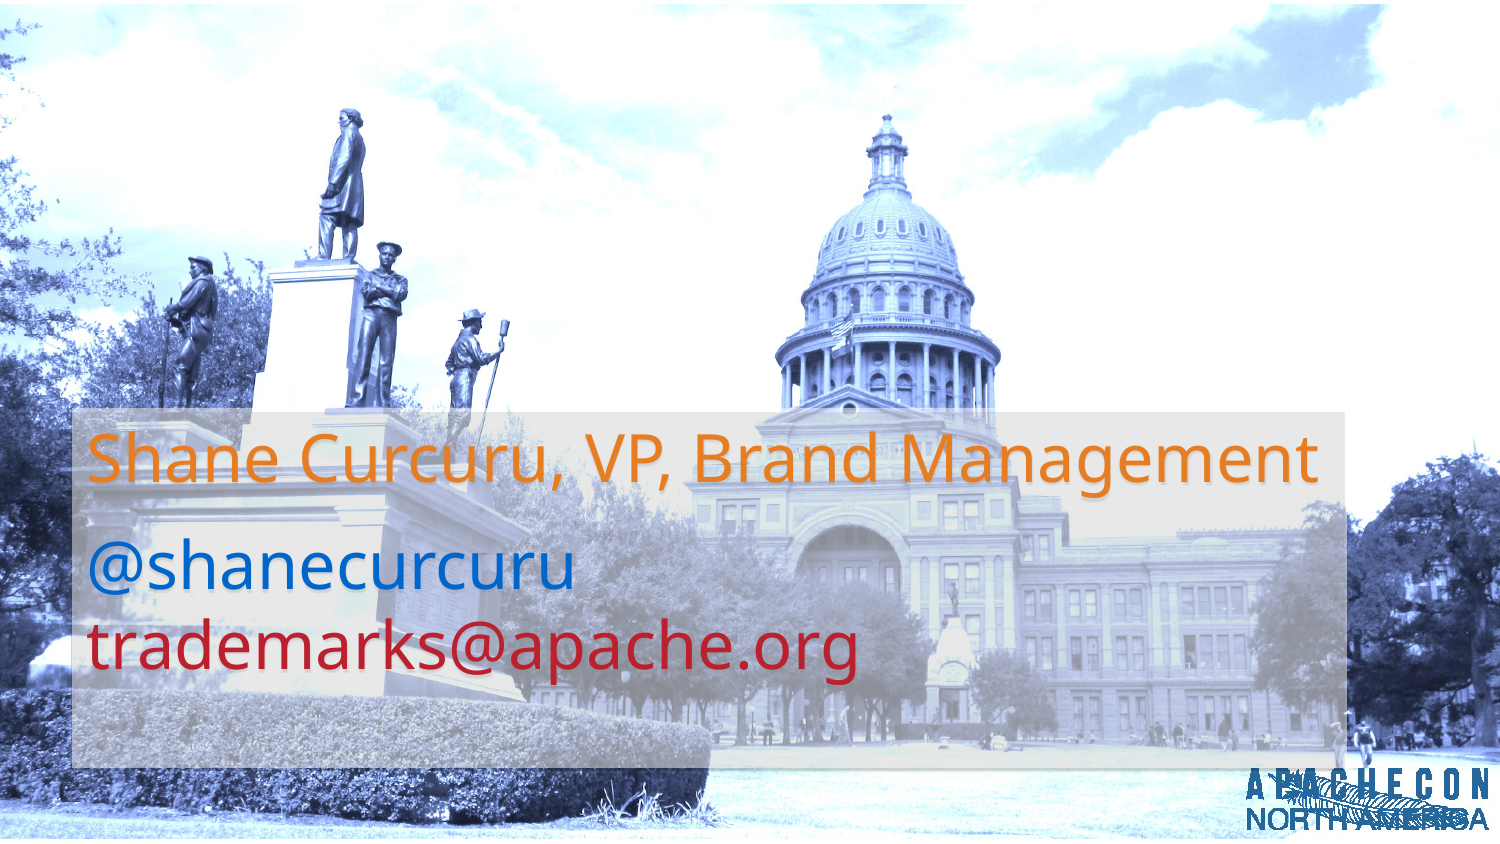

# Shane Curcuru, VP, Brand Management @shanecurcuru trademarks@apache.org